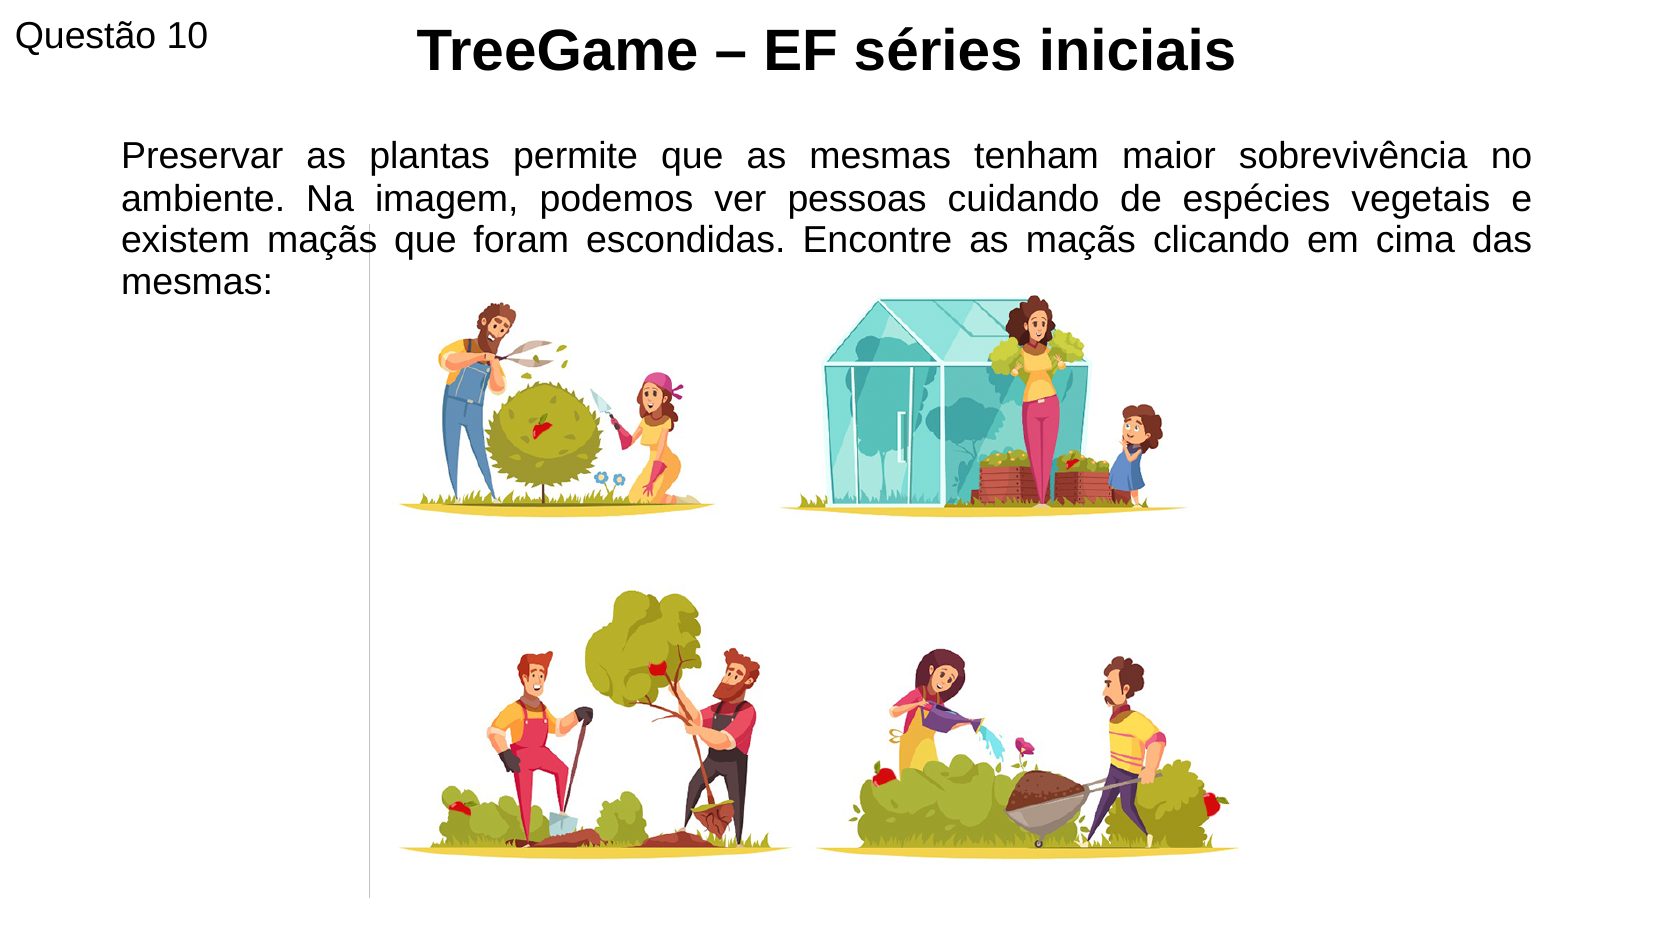

# TreeGame – EF séries iniciais
Questão 10
Preservar as plantas permite que as mesmas tenham maior sobrevivência no ambiente. Na imagem, podemos ver pessoas cuidando de espécies vegetais e existem maçãs que foram escondidas. Encontre as maçãs clicando em cima das mesmas: